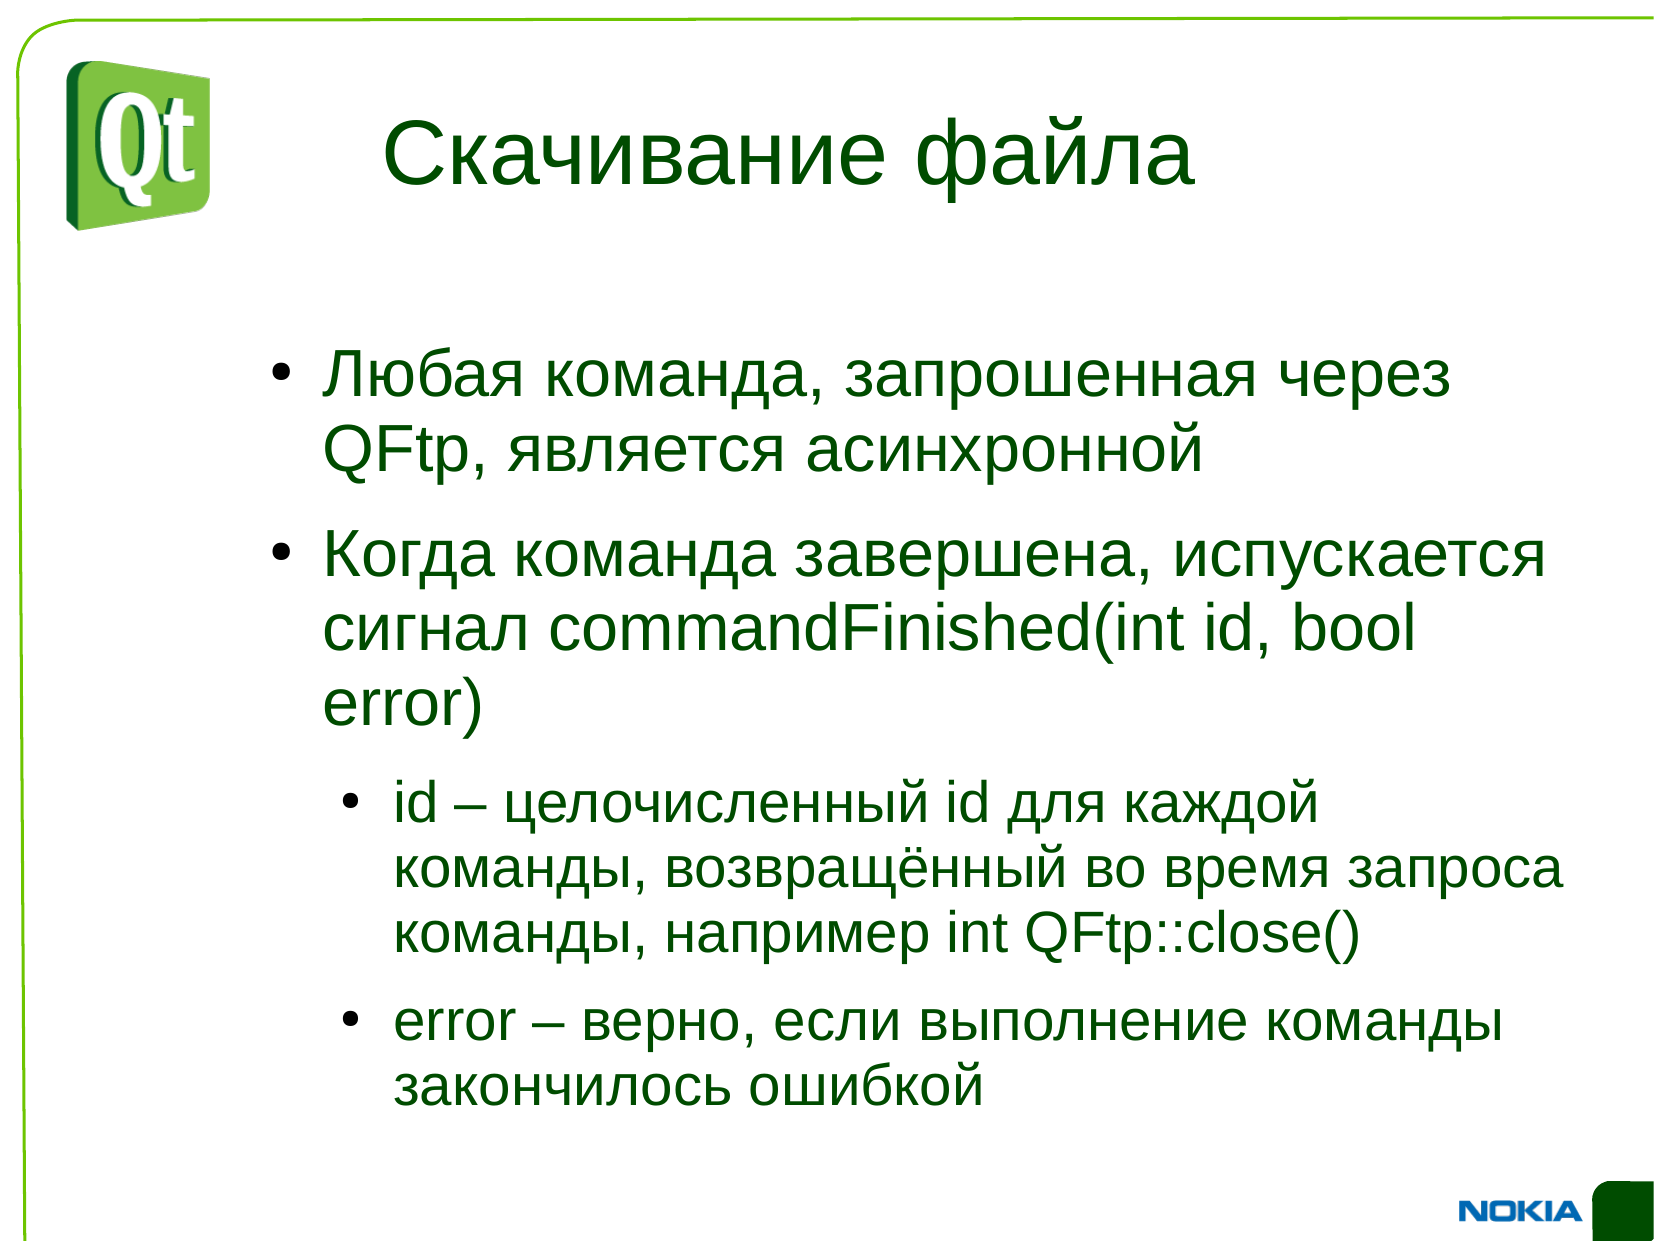

# Скачивание файла
Любая команда, запрошенная через QFtp, является асинхронной
Когда команда завершена, испускается сигнал commandFinished(int id, bool error)
id – целочисленный id для каждой команды, возвращённый во время запроса команды, например int QFtp::close()
error – верно, если выполнение команды закончилось ошибкой